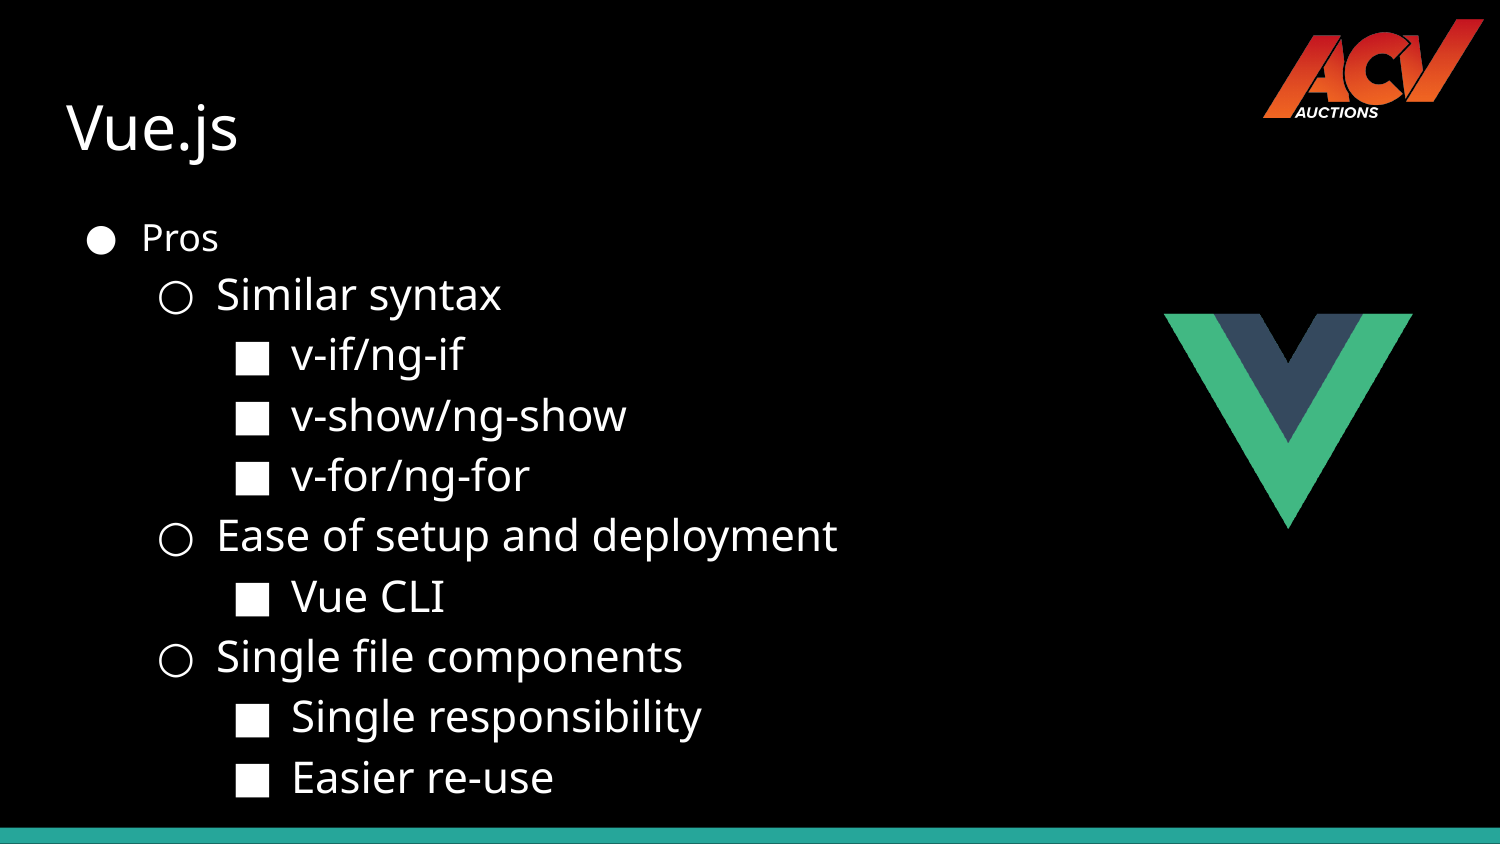

# Vue.js
Pros
Similar syntax
v-if/ng-if
v-show/ng-show
v-for/ng-for
Ease of setup and deployment
Vue CLI
Single file components
Single responsibility
Easier re-use